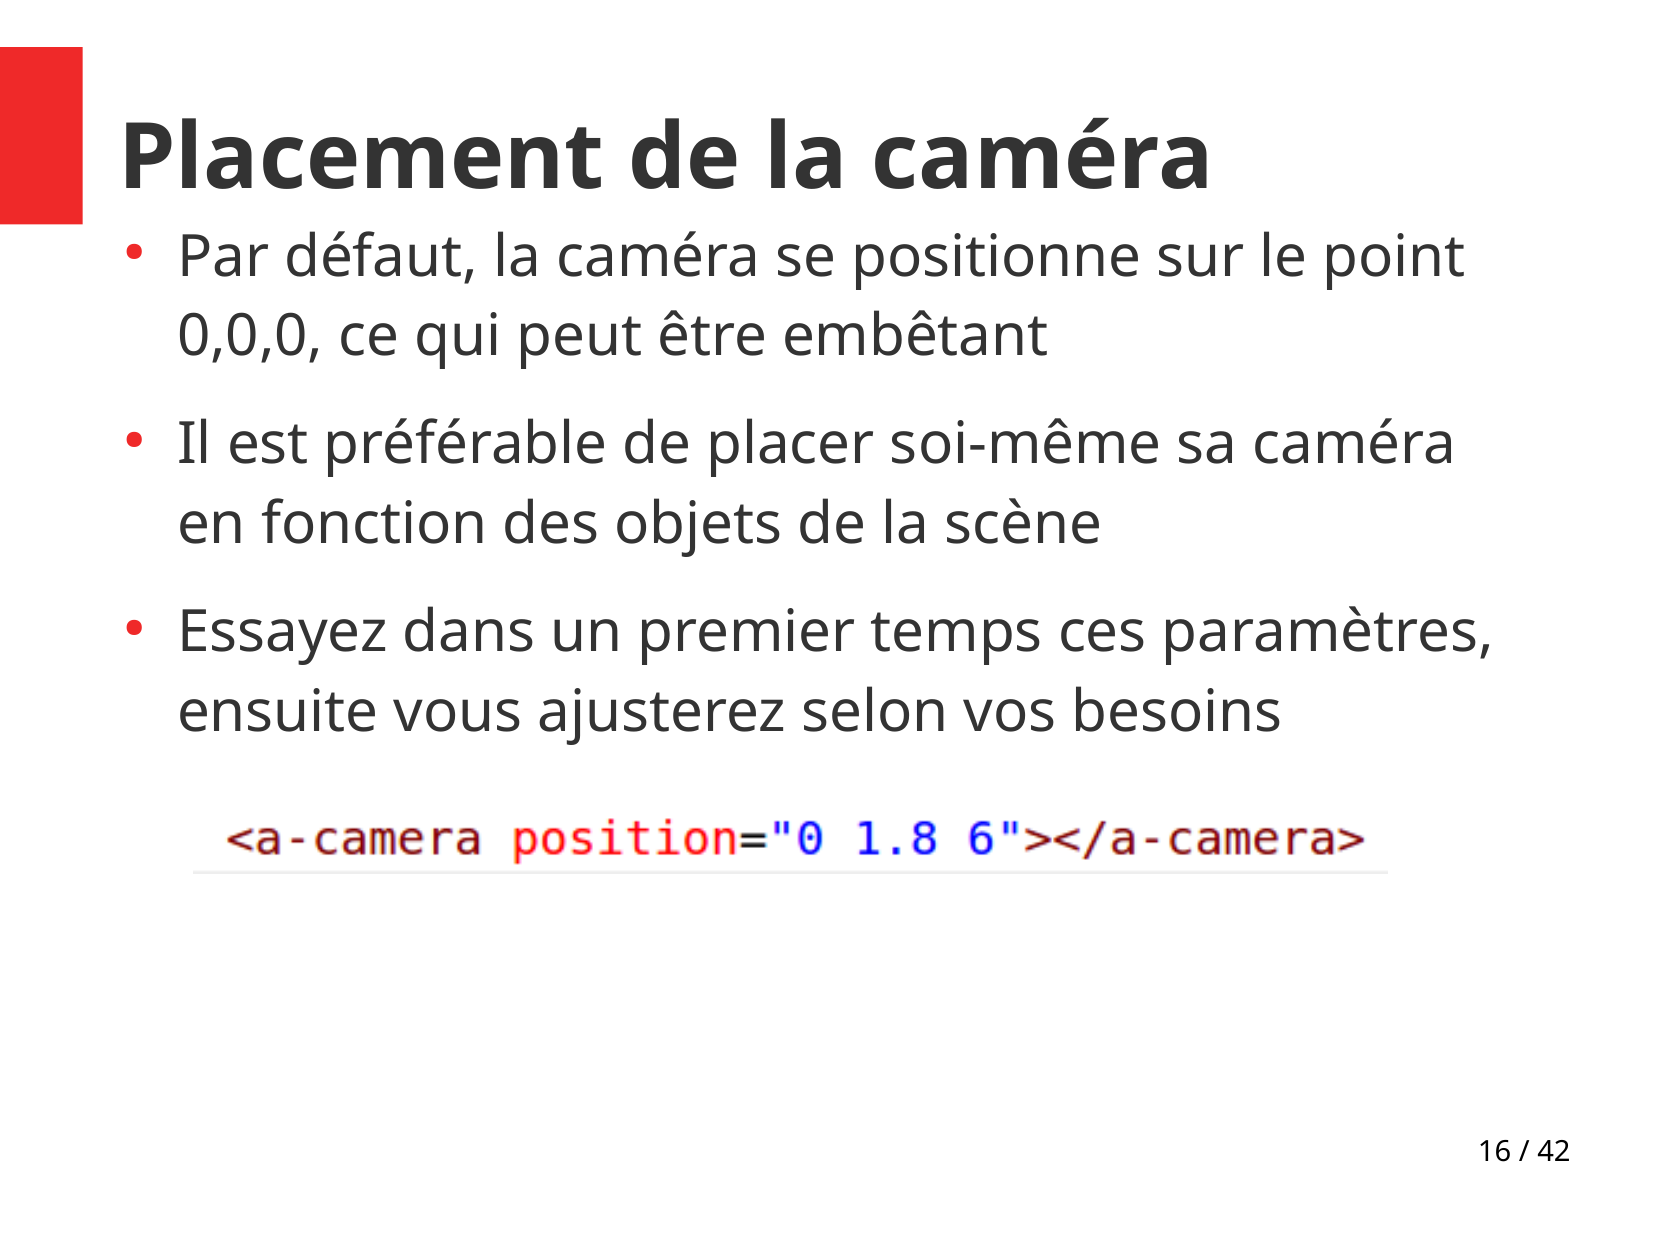

# Placement de la caméra
Par défaut, la caméra se positionne sur le point 0,0,0, ce qui peut être embêtant
Il est préférable de placer soi-même sa caméra en fonction des objets de la scène
Essayez dans un premier temps ces paramètres, ensuite vous ajusterez selon vos besoins
16